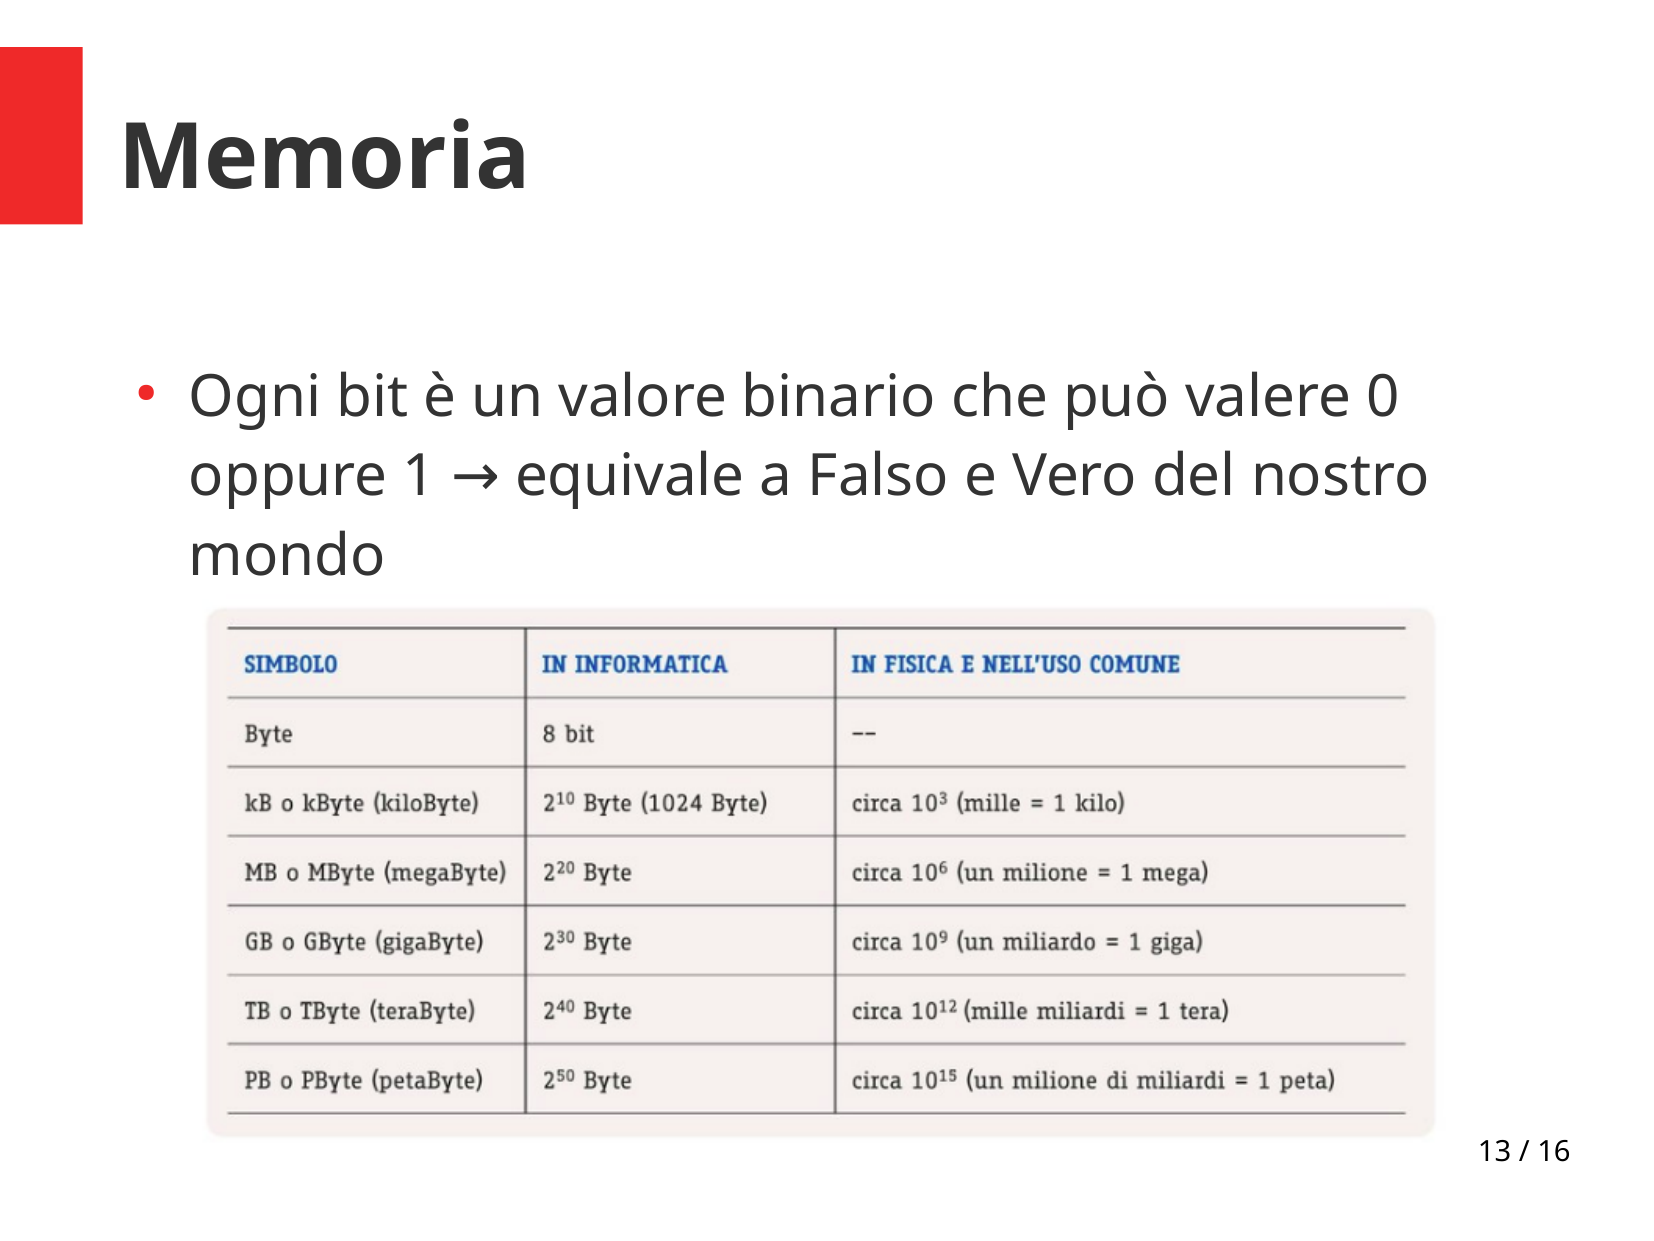

# Memoria
Ogni bit è un valore binario che può valere 0 oppure 1 → equivale a Falso e Vero del nostro mondo
13